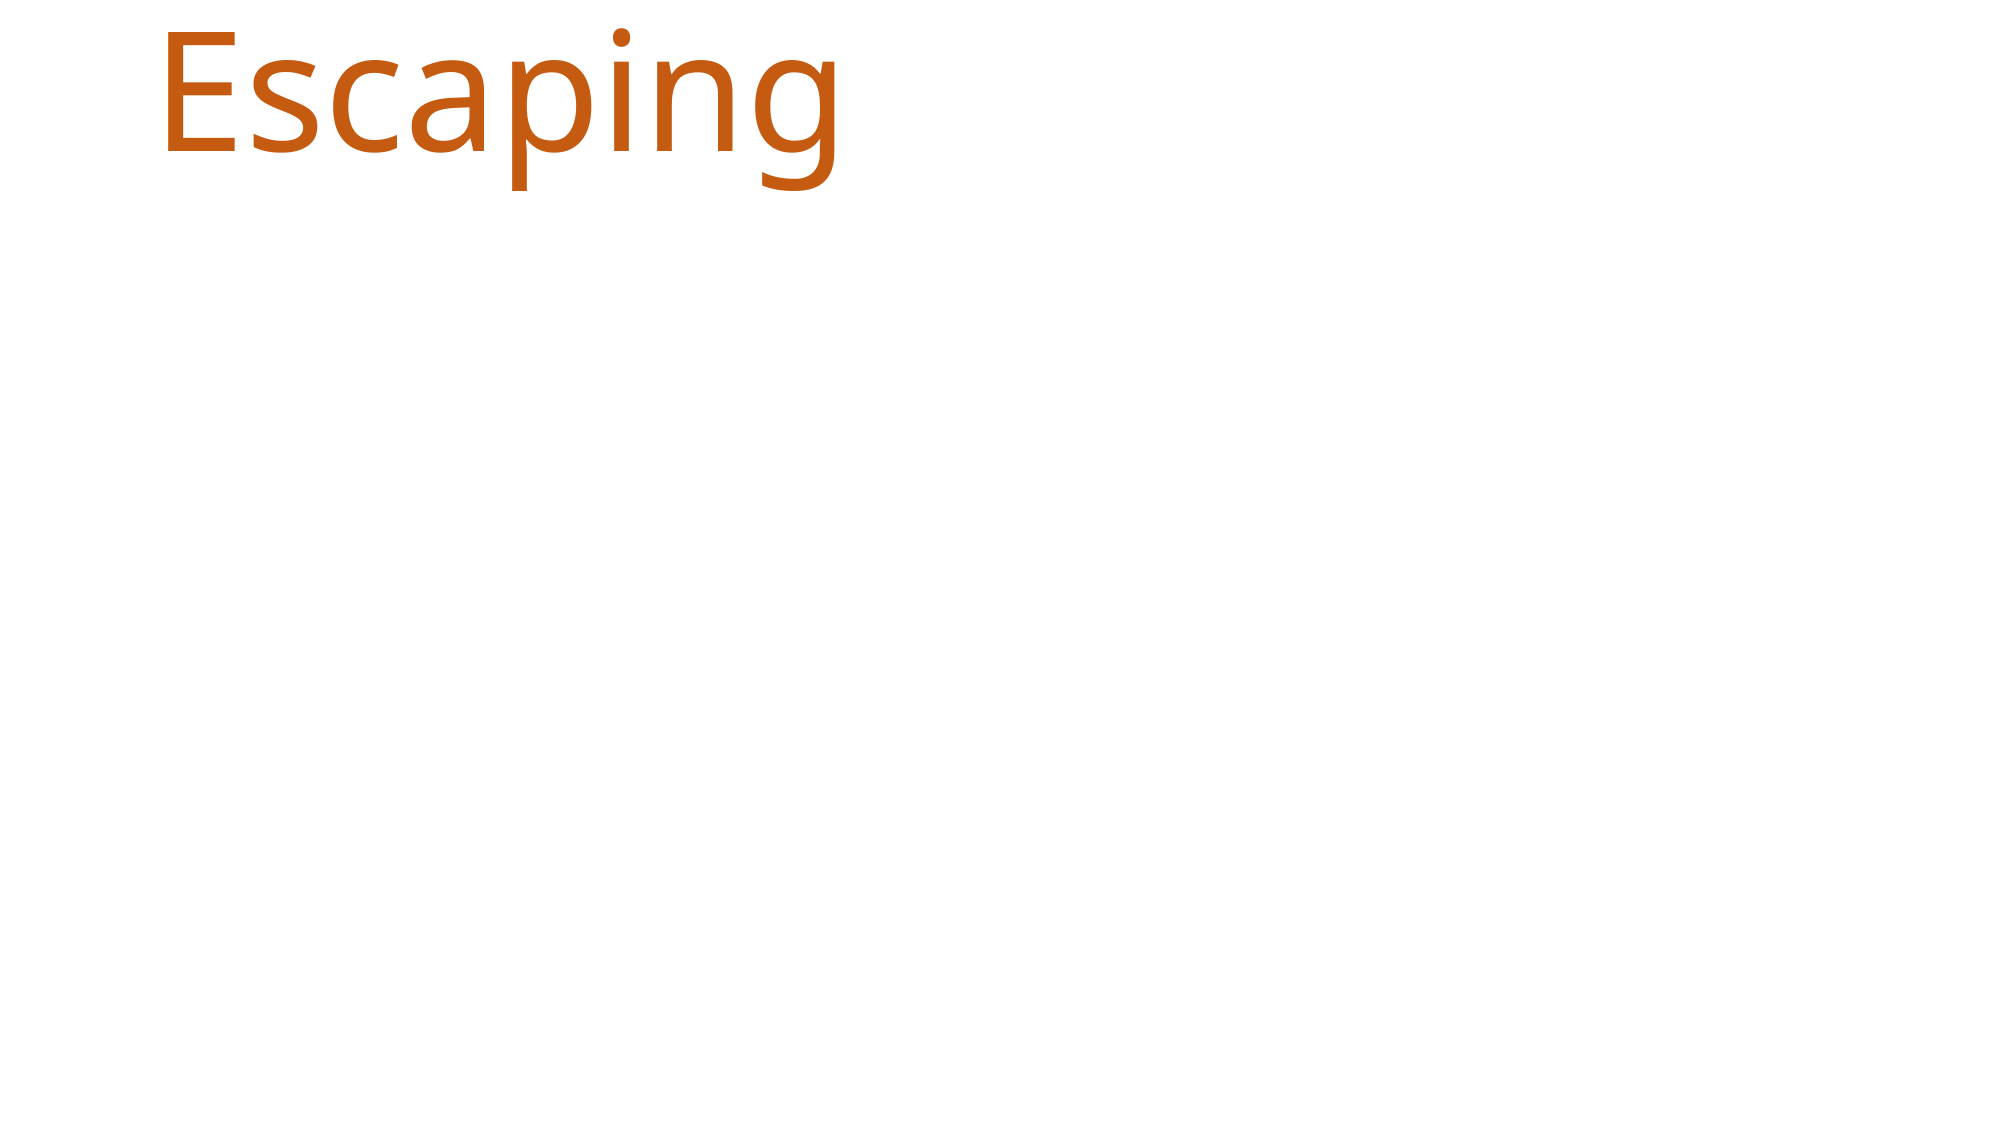

# Escaping
\n = New line
\t = Tab
\” = Double Quote